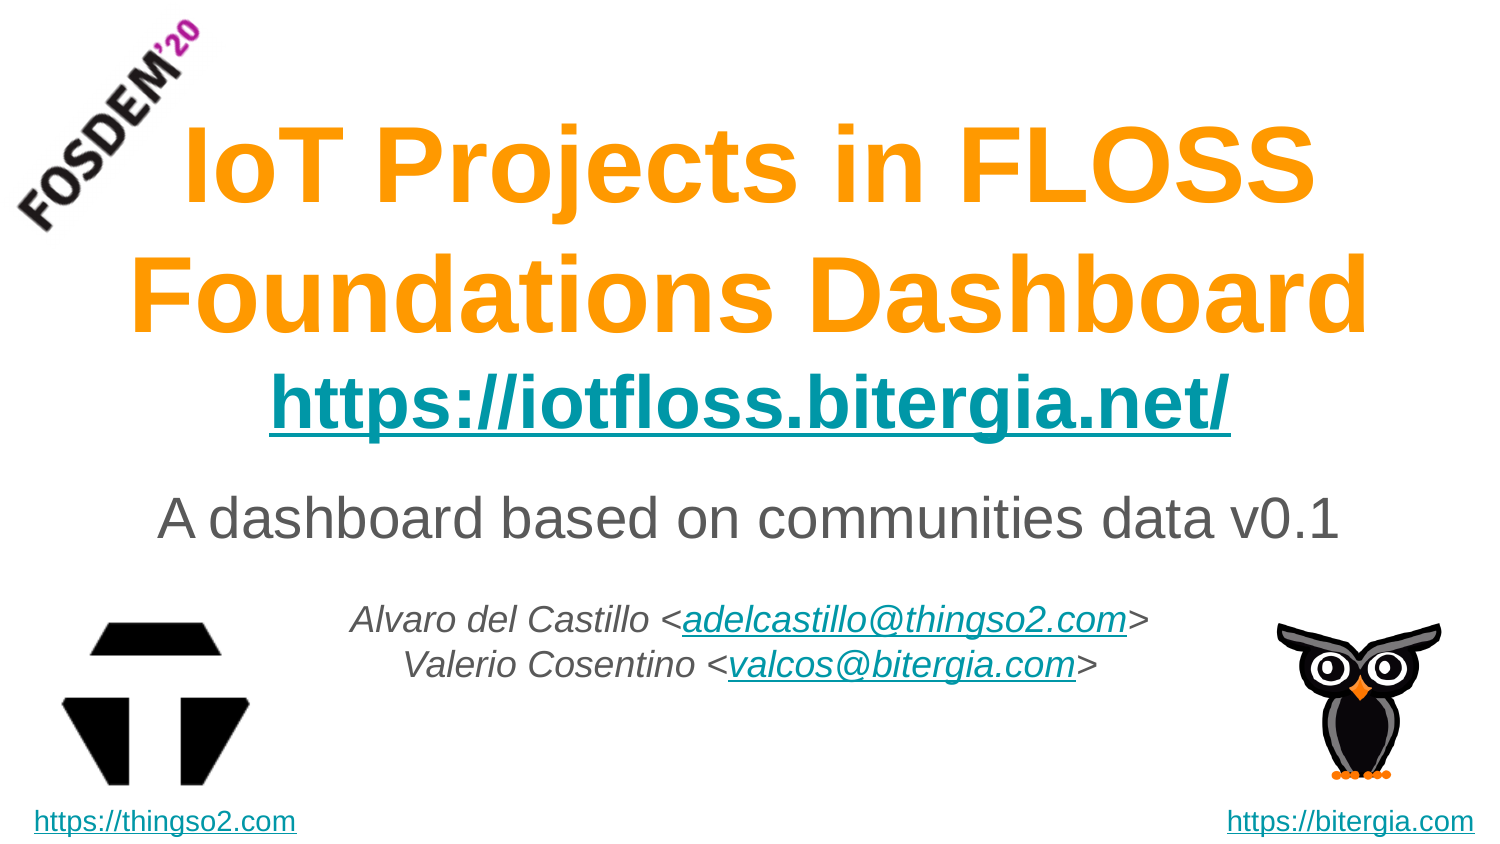

# IoT Projects in FLOSS Foundations Dashboard https://iotfloss.bitergia.net/
A dashboard based on communities data v0.1
Alvaro del Castillo <adelcastillo@thingso2.com>
Valerio Cosentino <valcos@bitergia.com>
https://thingso2.com
https://bitergia.com